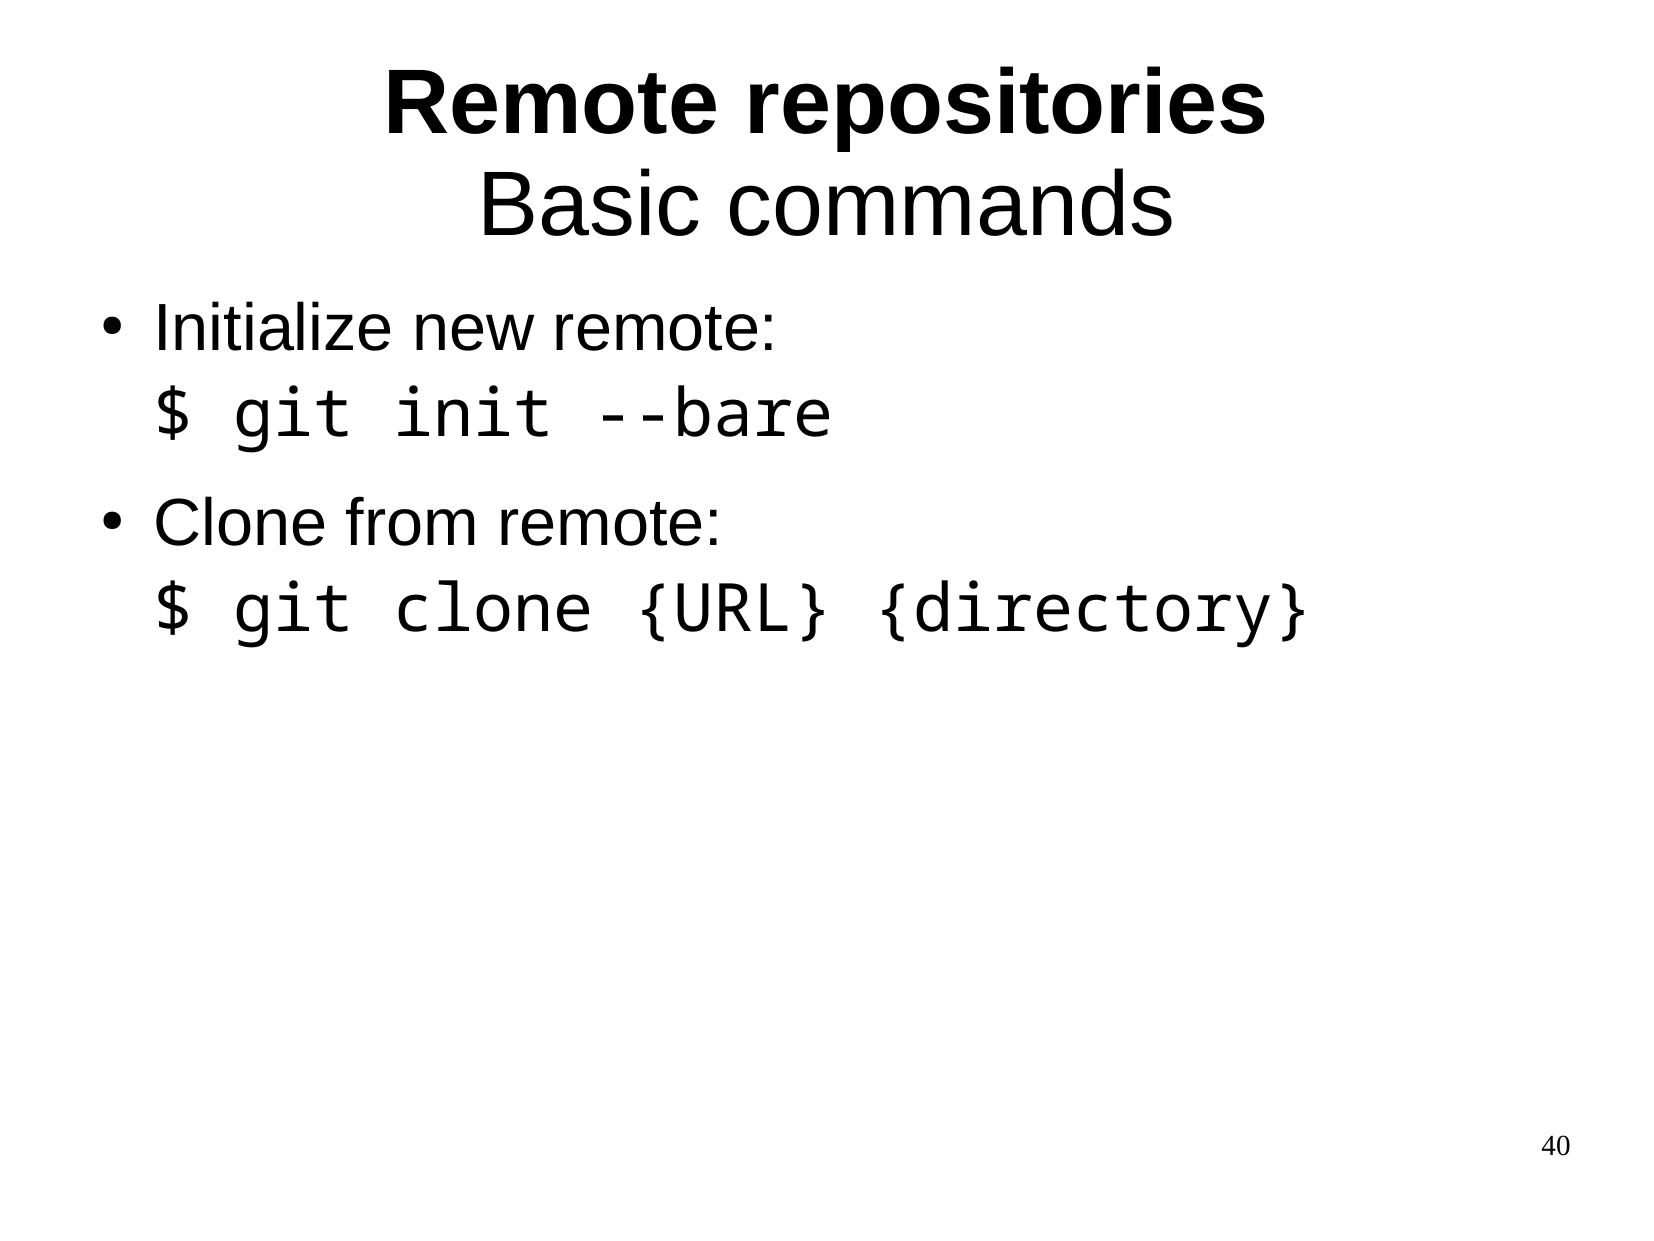

# Remote repositories Basic commands
Initialize new remote:
$ git init --bare
Clone from remote:
$ git clone {URL} {directory}
40